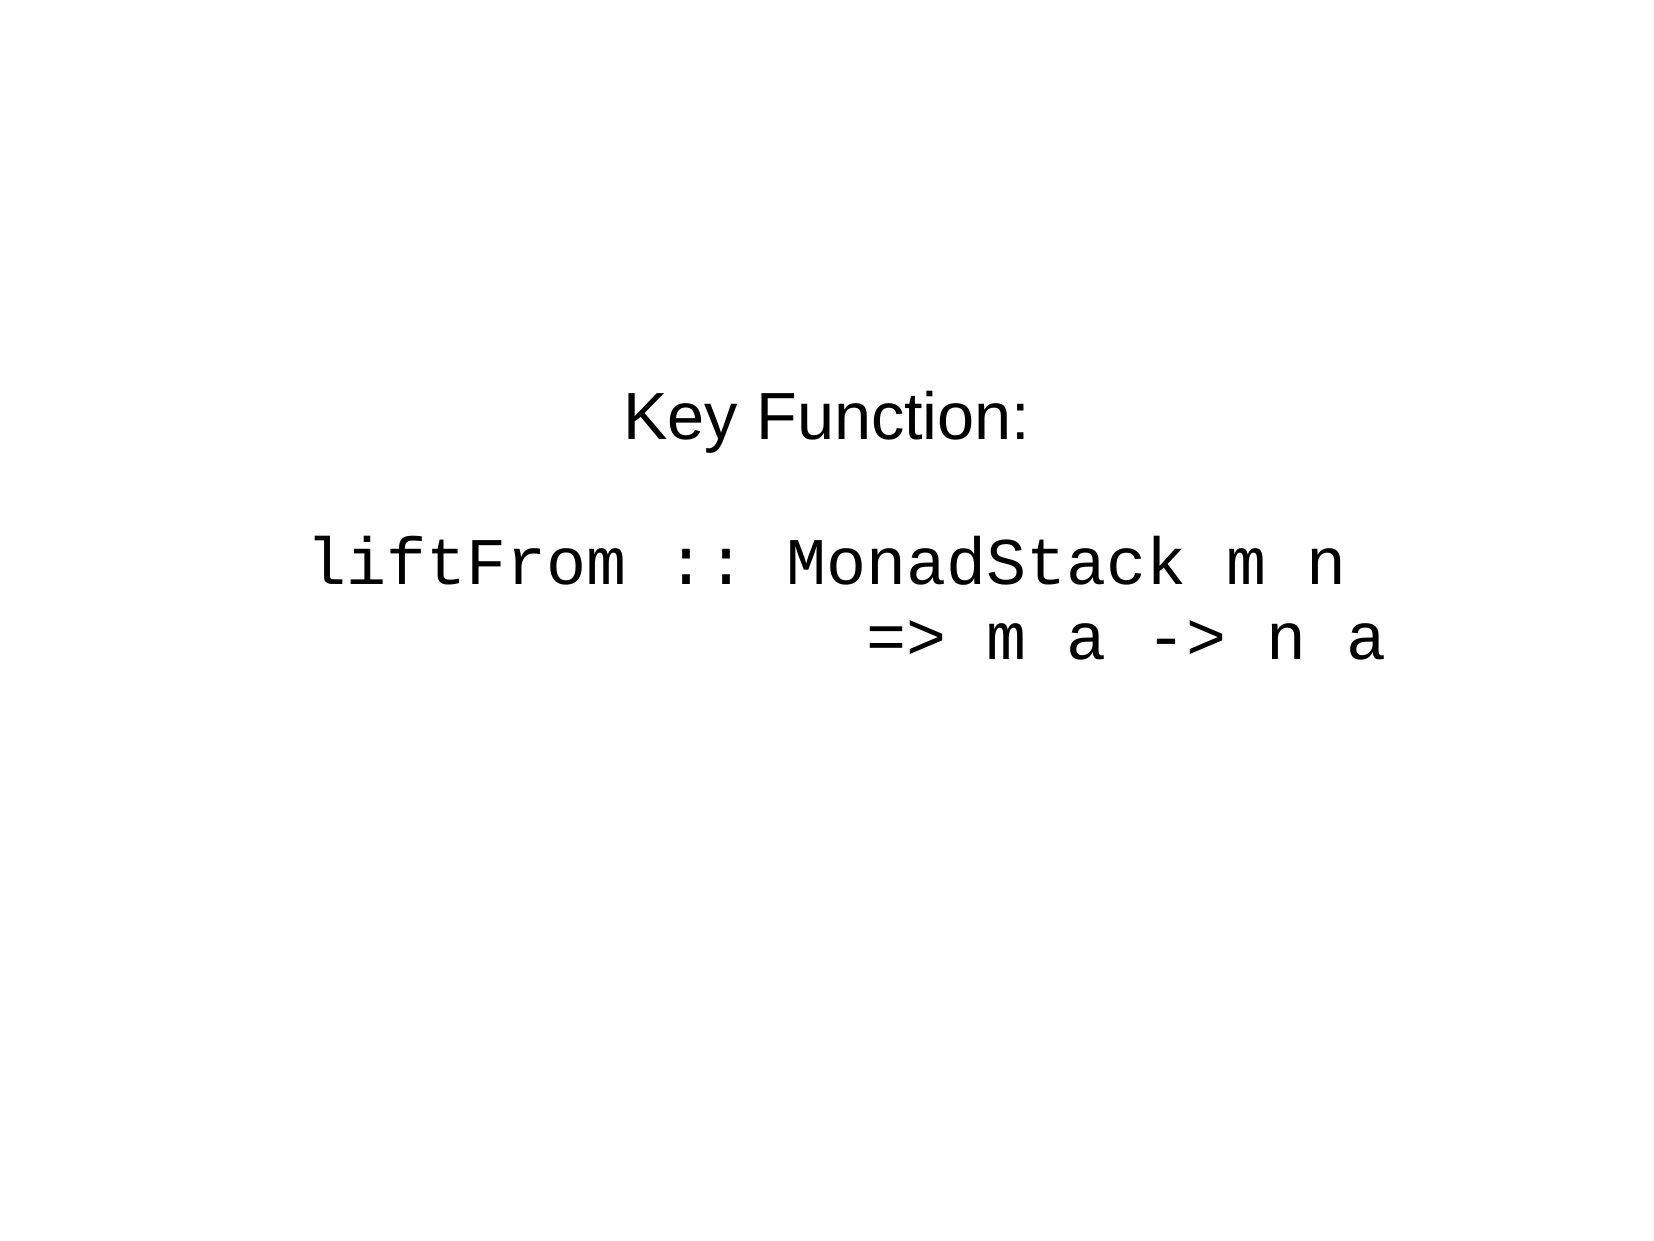

# Key Function:
liftFrom :: MonadStack m n
 => m a -> n a